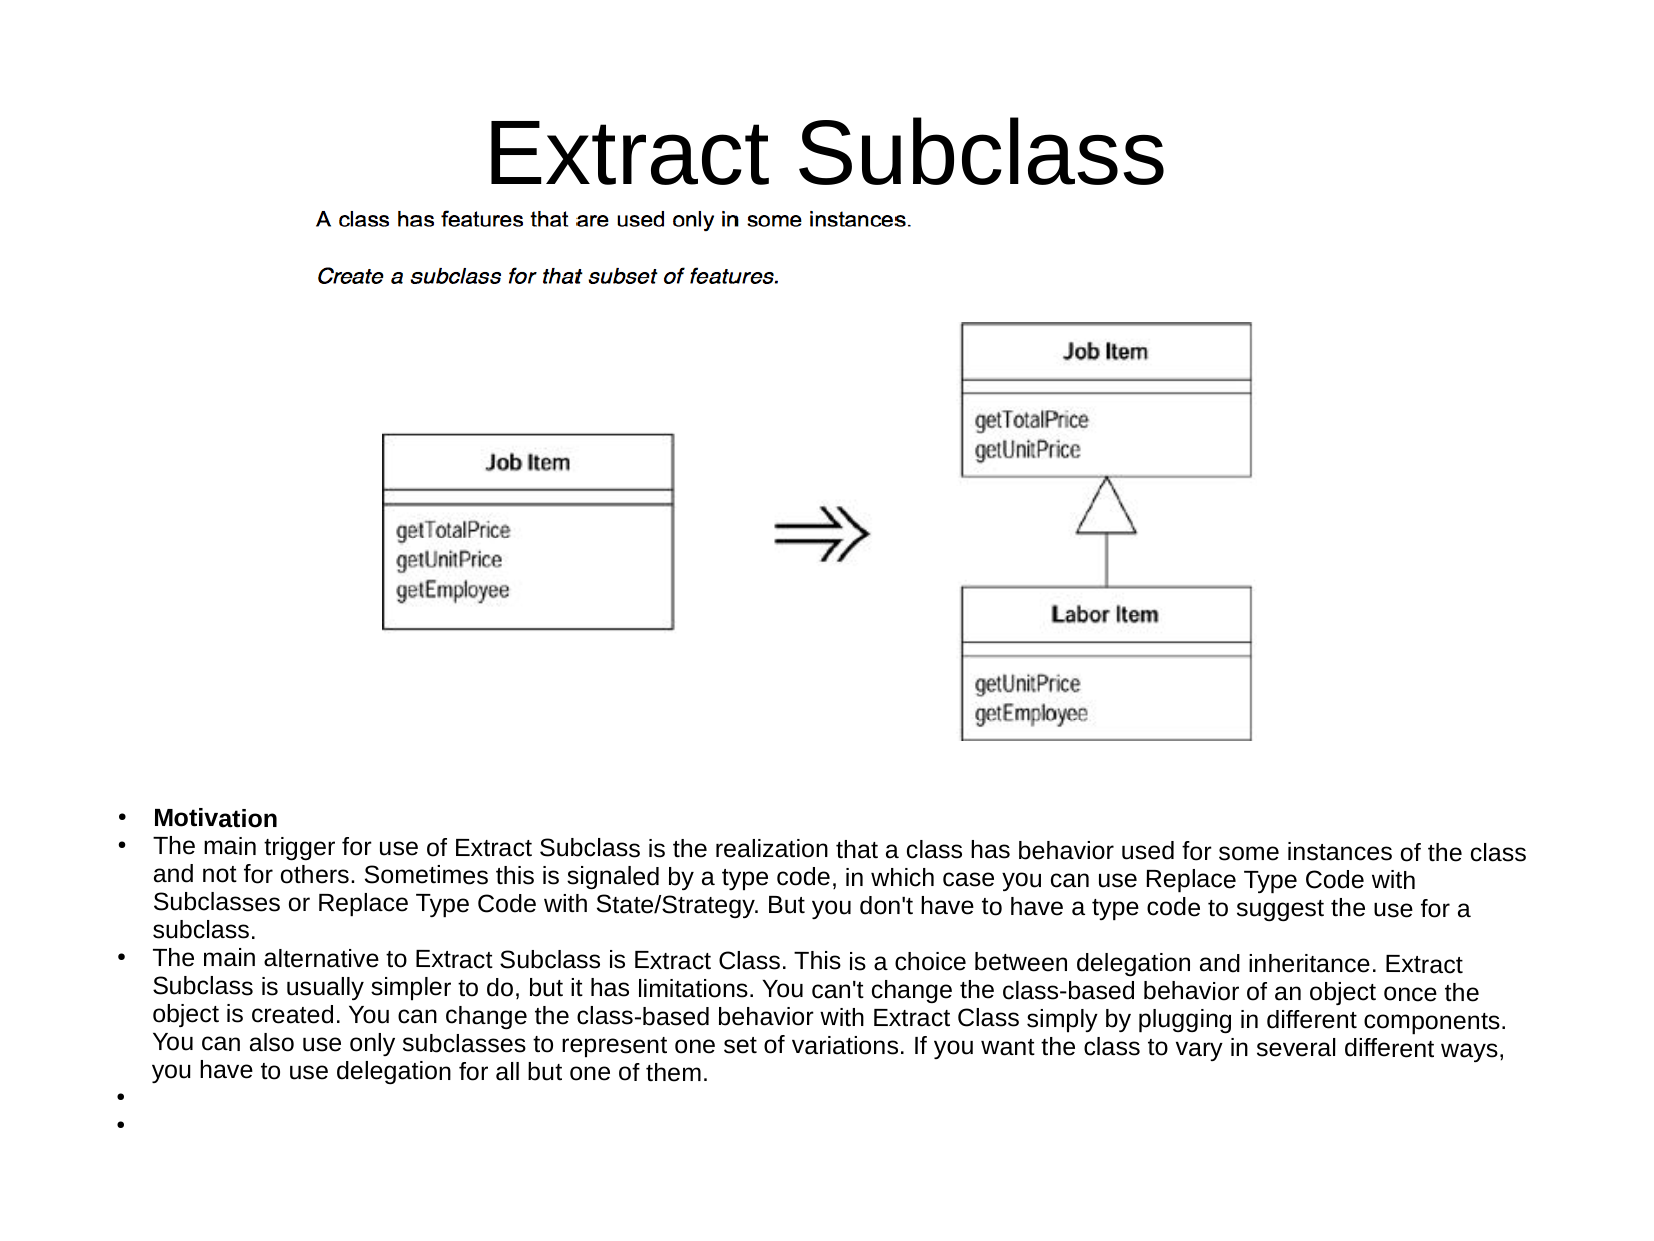

# Extract Subclass
Motivation
The main trigger for use of Extract Subclass is the realization that a class has behavior used for some instances of the class and not for others. Sometimes this is signaled by a type code, in which case you can use Replace Type Code with Subclasses or Replace Type Code with State/Strategy. But you don't have to have a type code to suggest the use for a subclass.
The main alternative to Extract Subclass is Extract Class. This is a choice between delegation and inheritance. Extract Subclass is usually simpler to do, but it has limitations. You can't change the class-based behavior of an object once the object is created. You can change the class-based behavior with Extract Class simply by plugging in different components. You can also use only subclasses to represent one set of variations. If you want the class to vary in several different ways, you have to use delegation for all but one of them.